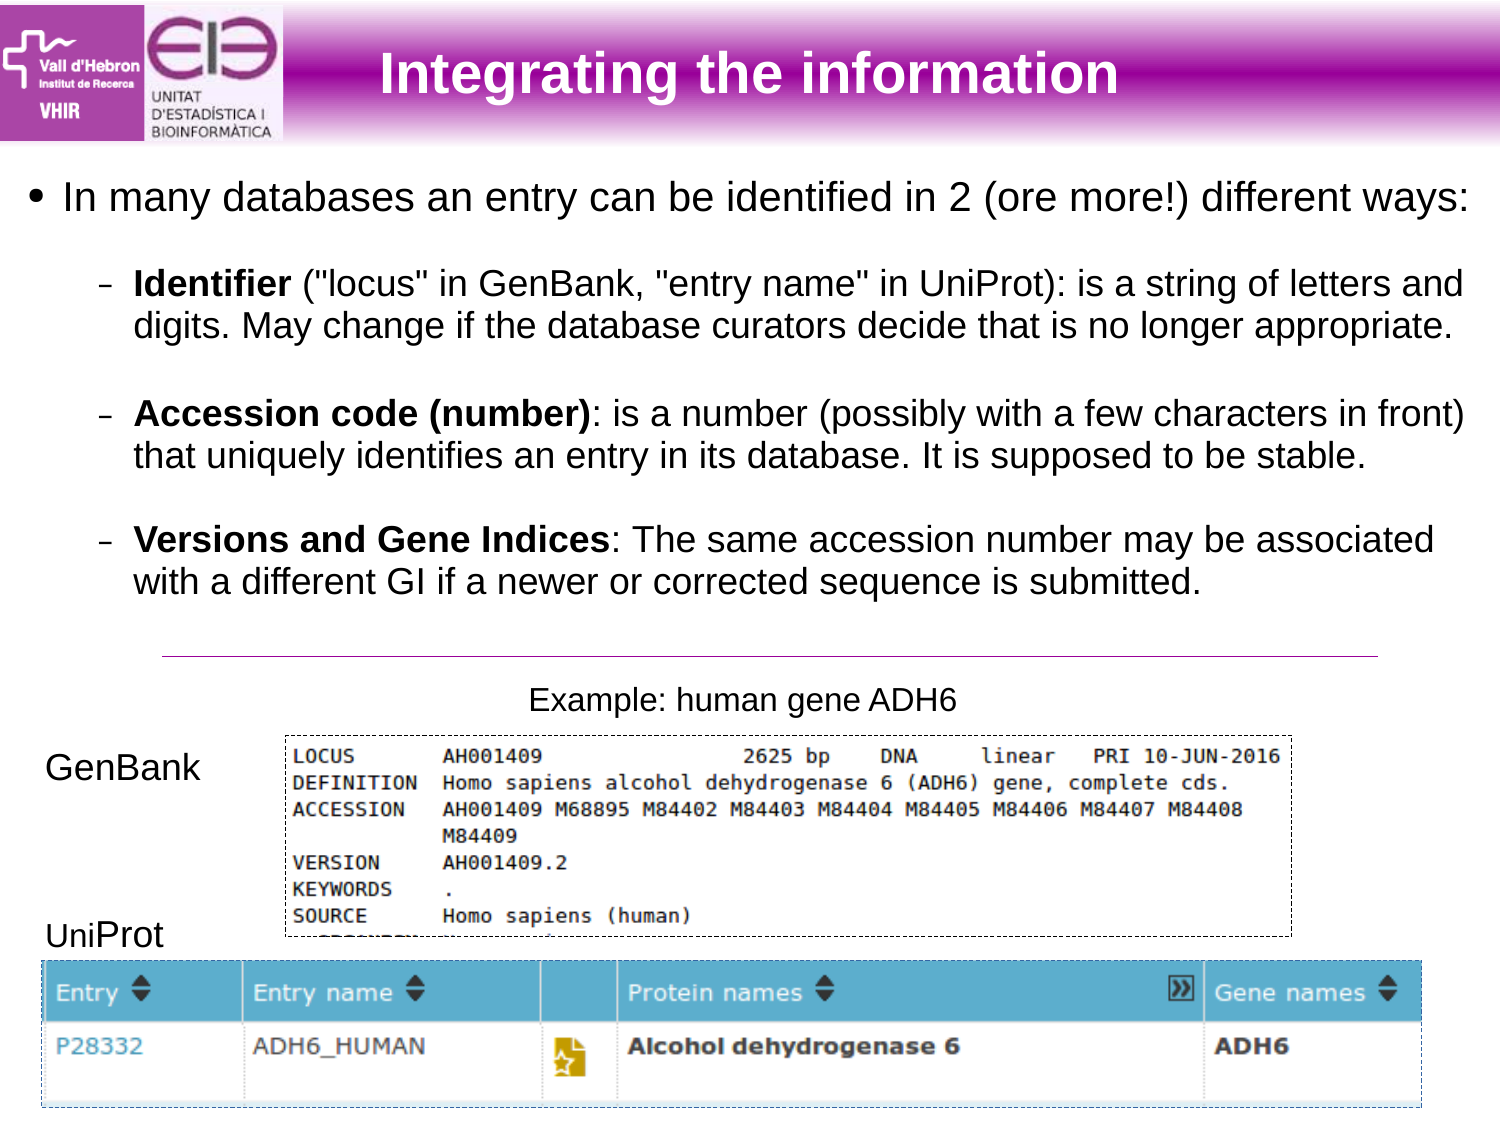

Integrating the information
In many databases an entry can be identified in 2 (ore more!) different ways:
Identifier ("locus" in GenBank, "entry name" in UniProt): is a string of letters and digits. May change if the database curators decide that is no longer appropriate.
Accession code (number): is a number (possibly with a few characters in front) that uniquely identifies an entry in its database. It is supposed to be stable.
Versions and Gene Indices: The same accession number may be associated with a different GI if a newer or corrected sequence is submitted.
Example: human gene ADH6
GenBank
UniProt